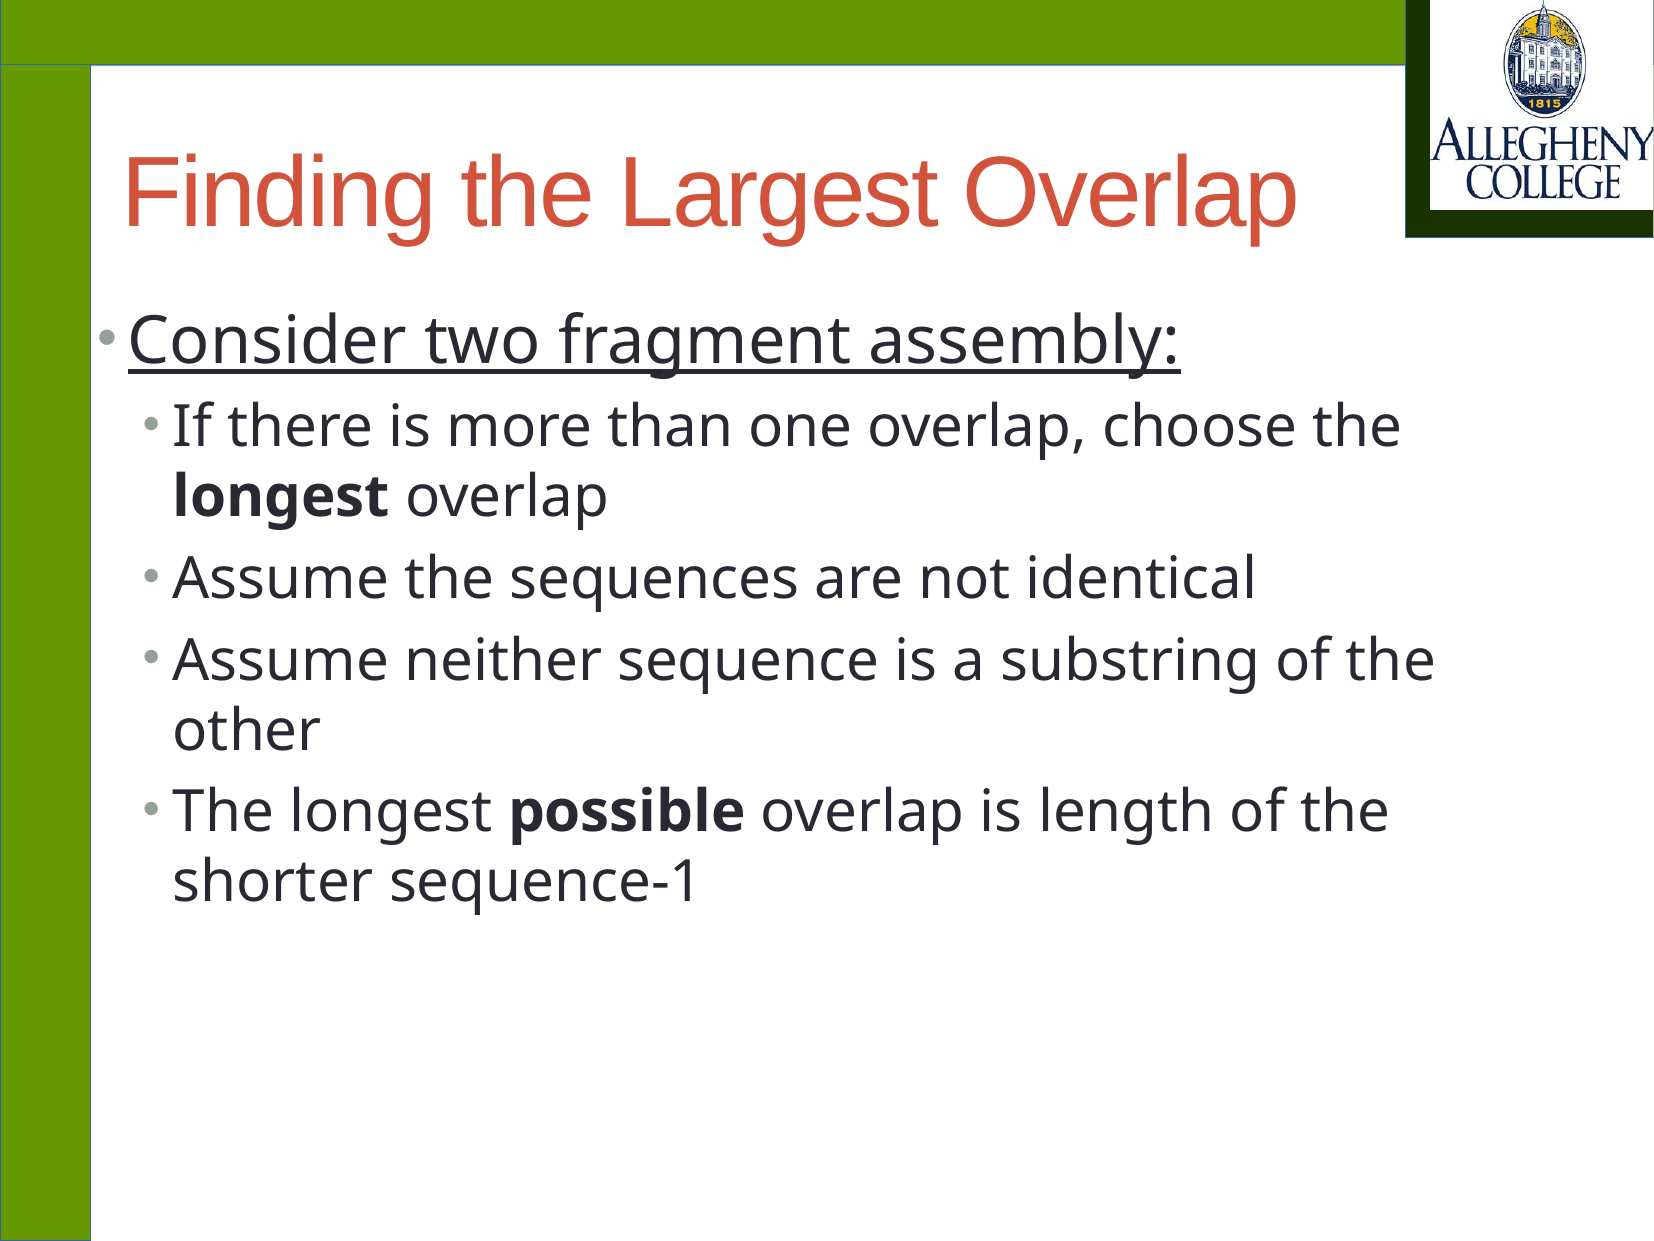

# Finding the Largest Overlap
Consider two fragment assembly:
If there is more than one overlap, choose the longest overlap
Assume the sequences are not identical
Assume neither sequence is a substring of the other
The longest possible overlap is length of the shorter sequence-1